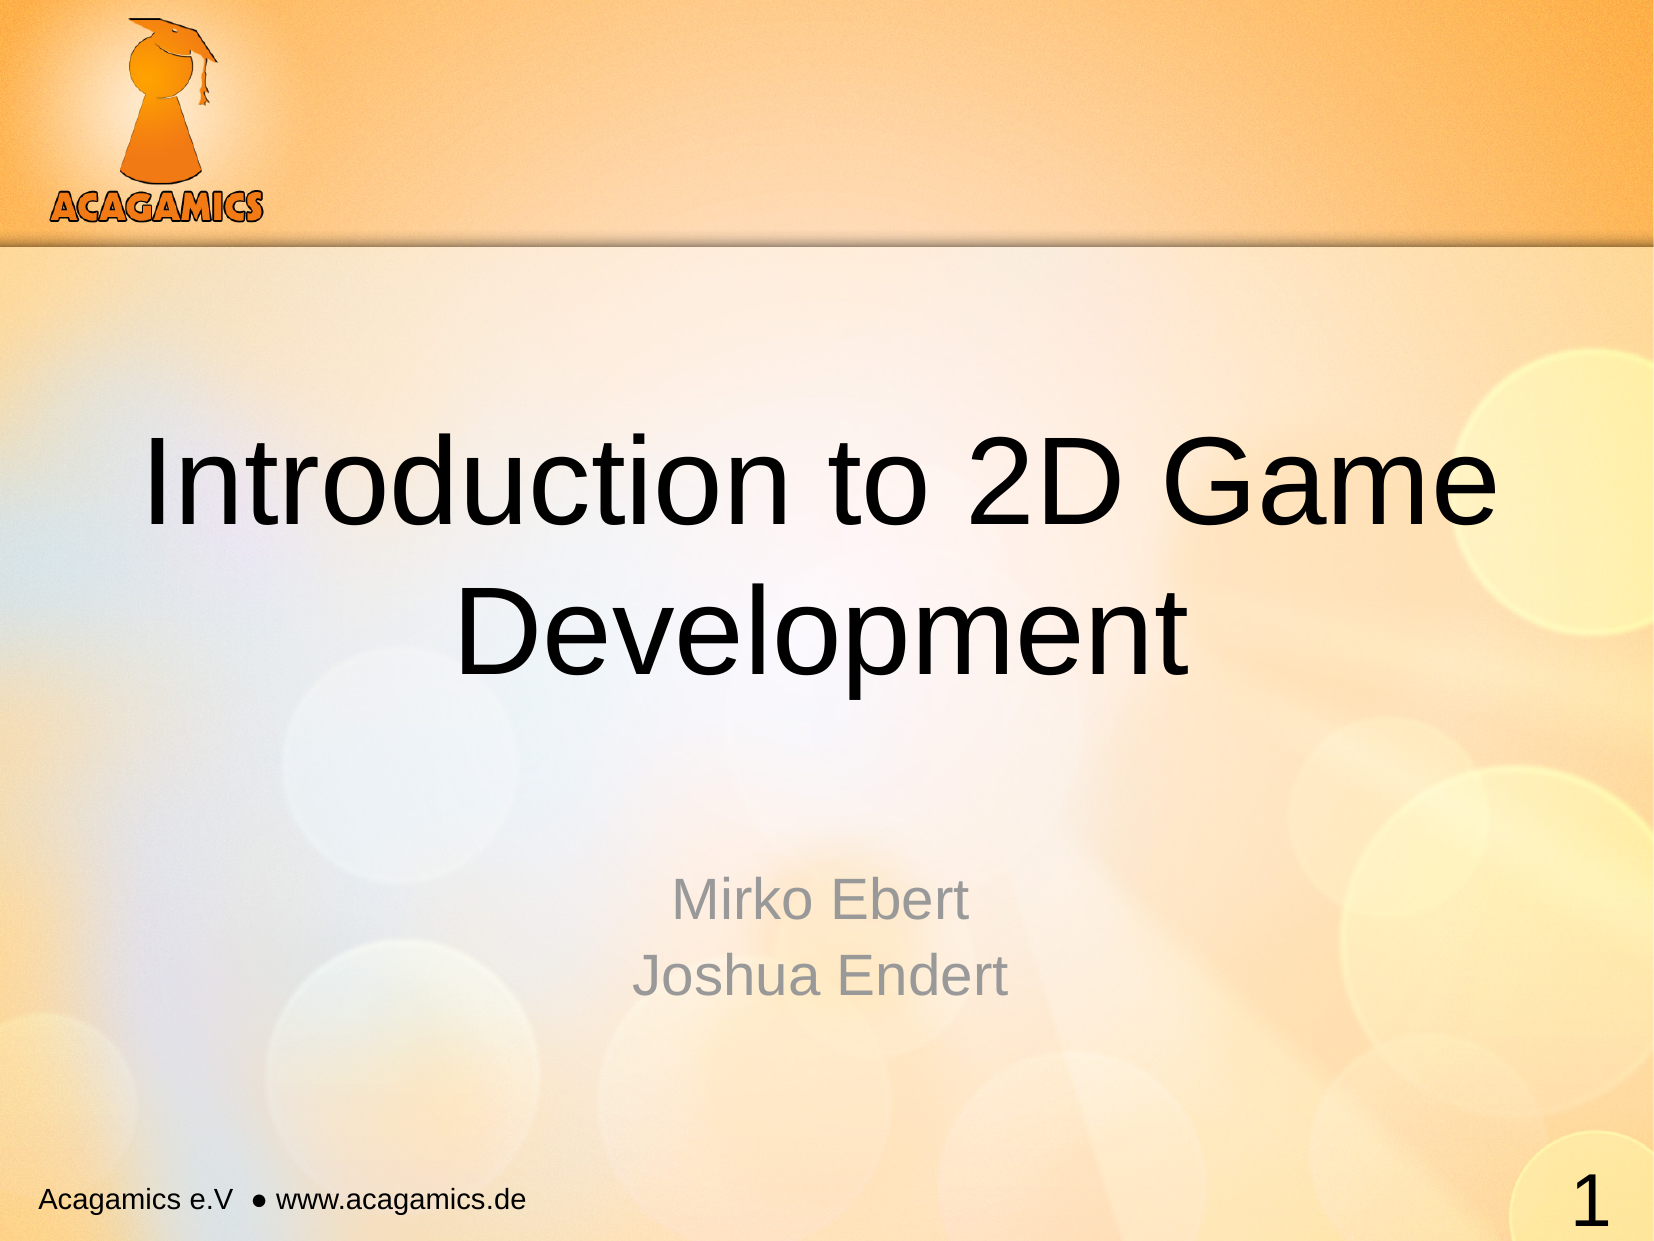

#
Introduction to 2D Game Development
Mirko Ebert
Joshua Endert